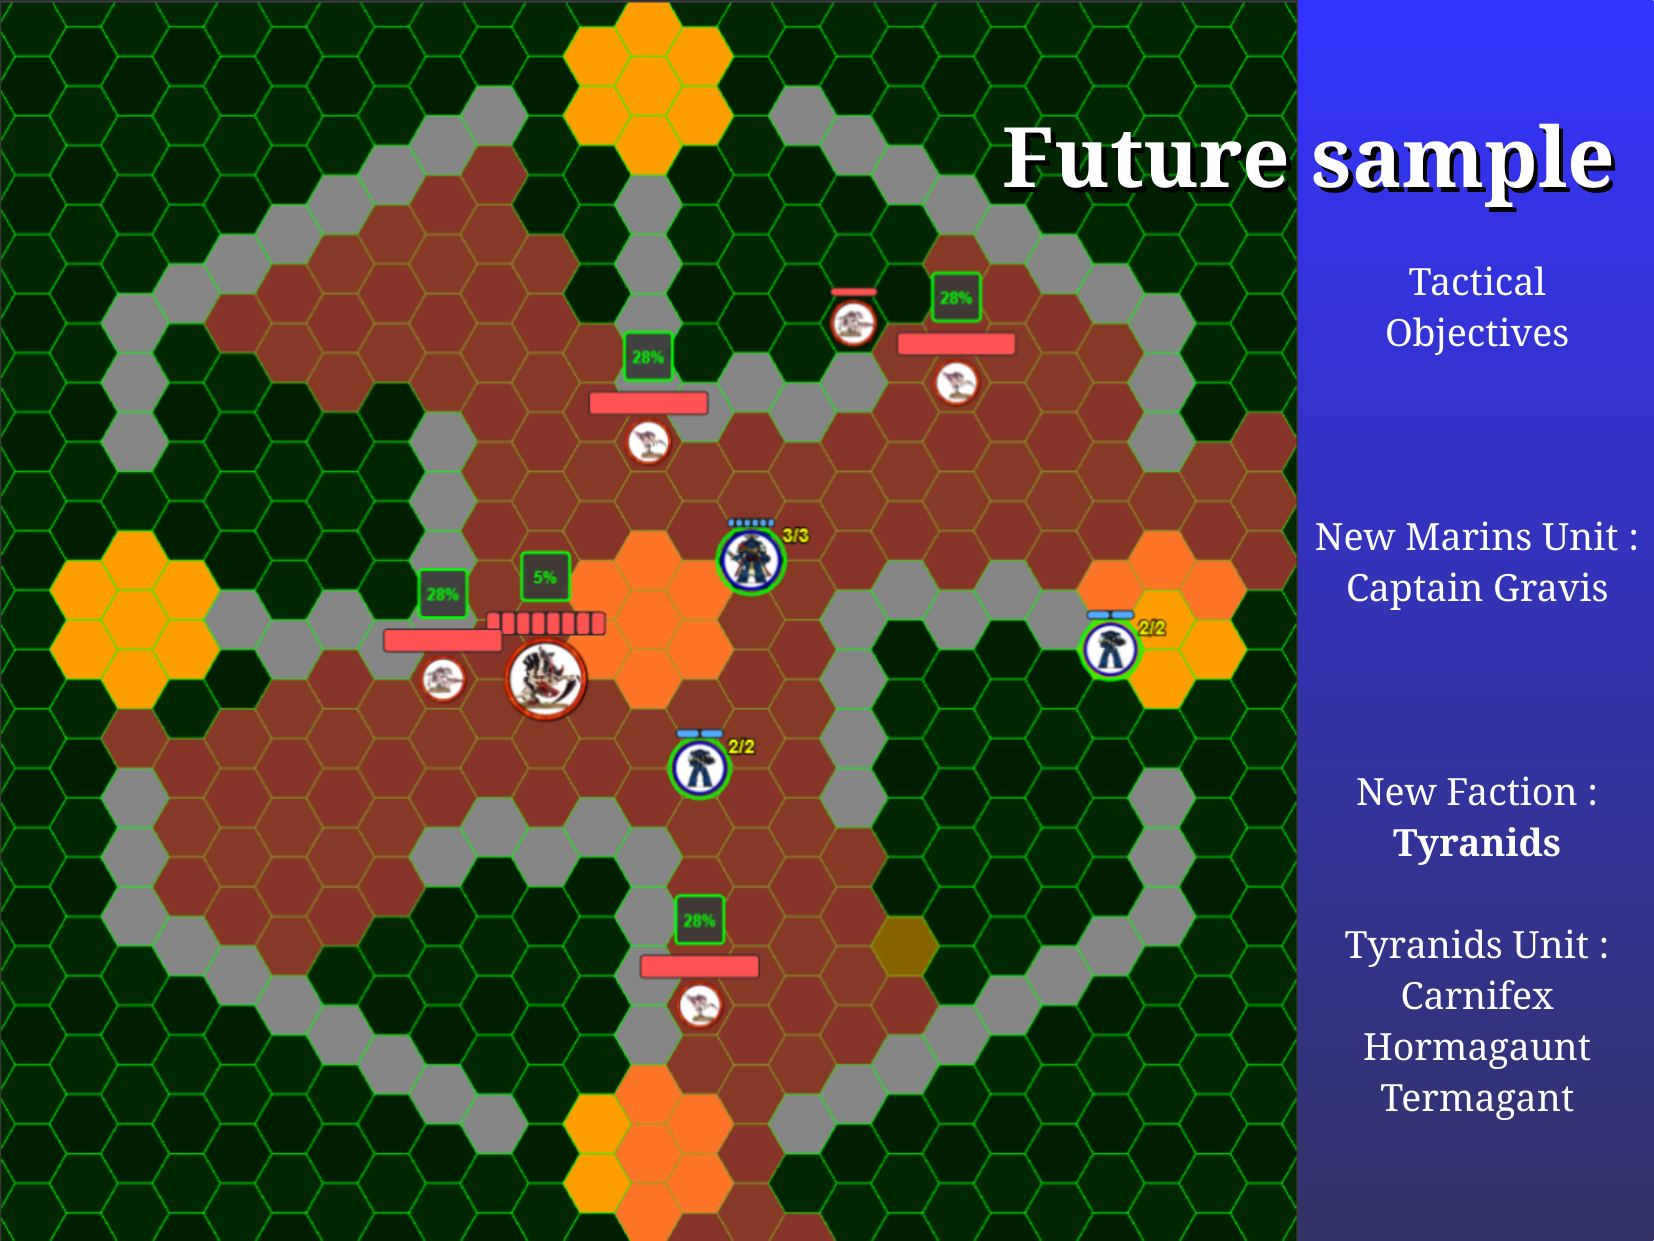

Future sample
Tactical Objectives
New Marins Unit :
Captain Gravis
New Faction : Tyranids
Tyranids Unit :
Carnifex
Hormagaunt
Termagant